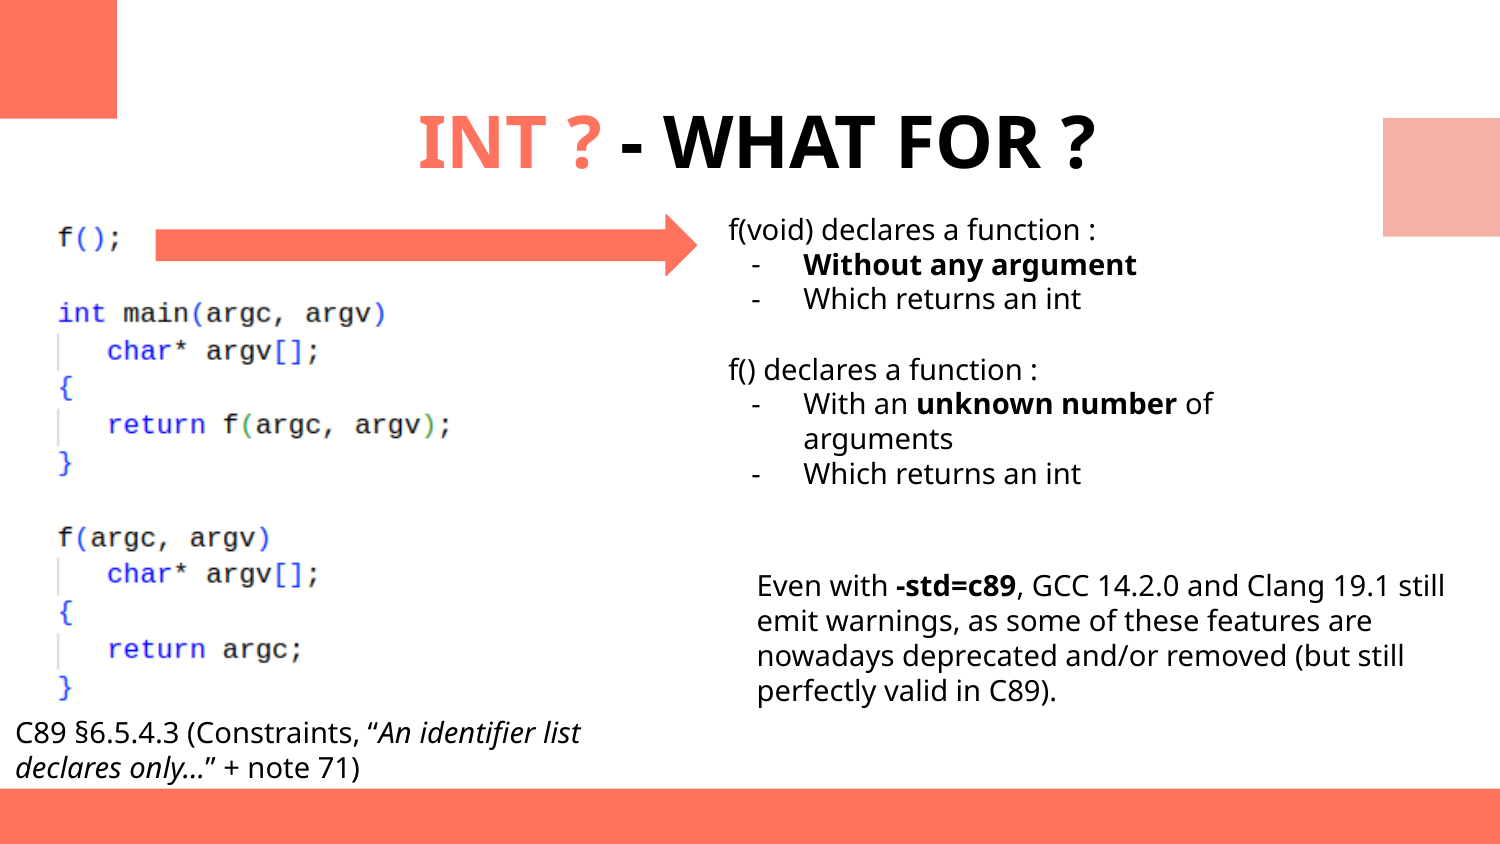

# INT ? - WHAT FOR ?
f(void) declares a function :
Without any argument
Which returns an int
f() declares a function :
With an unknown number of arguments
Which returns an int
Even with -std=c89, GCC 14.2.0 and Clang 19.1 still emit warnings, as some of these features are nowadays deprecated and/or removed (but still perfectly valid in C89).
C89 §6.5.4.3 (Constraints, “An identifier list declares only…” + note 71)